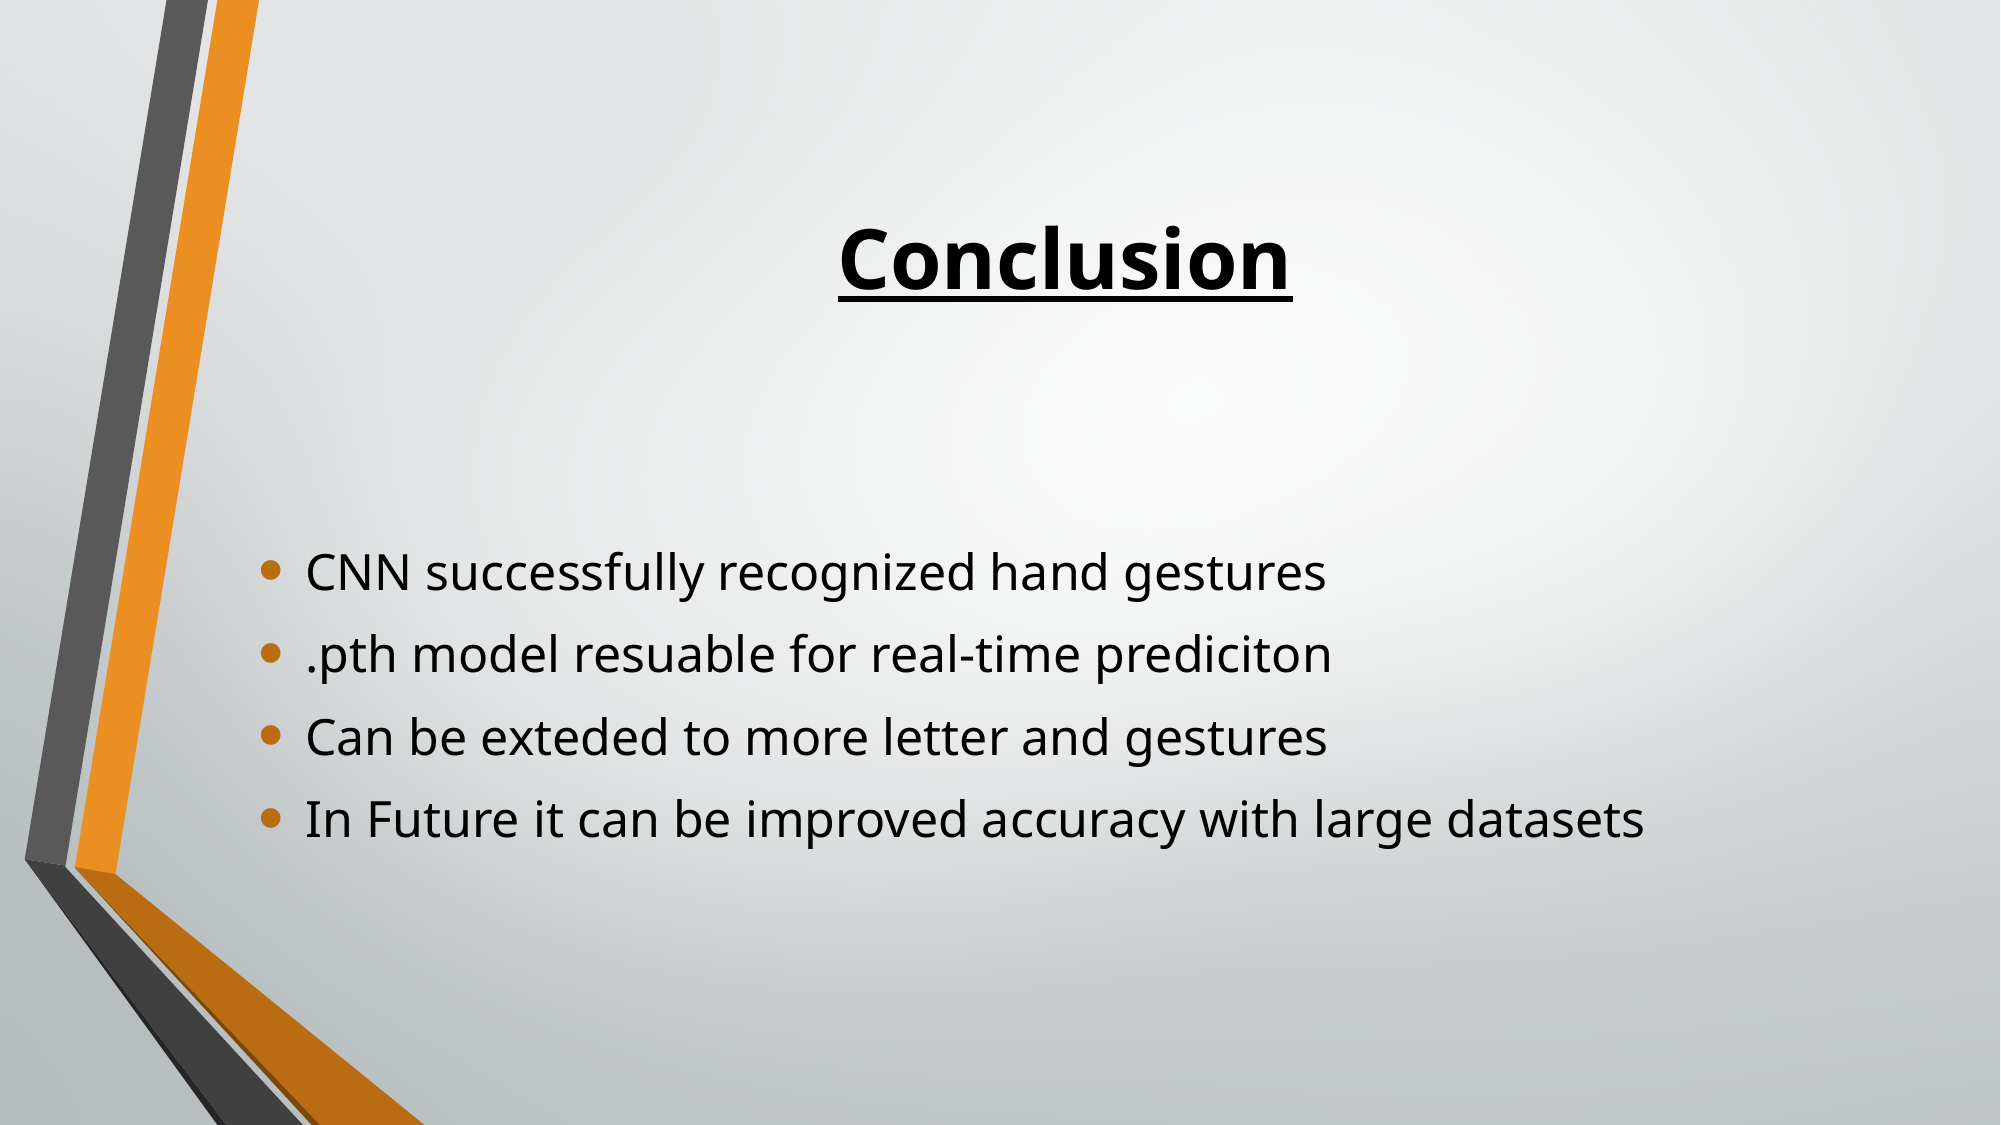

# Conclusion
CNN successfully recognized hand gestures
.pth model resuable for real-time prediciton
Can be exteded to more letter and gestures
In Future it can be improved accuracy with large datasets